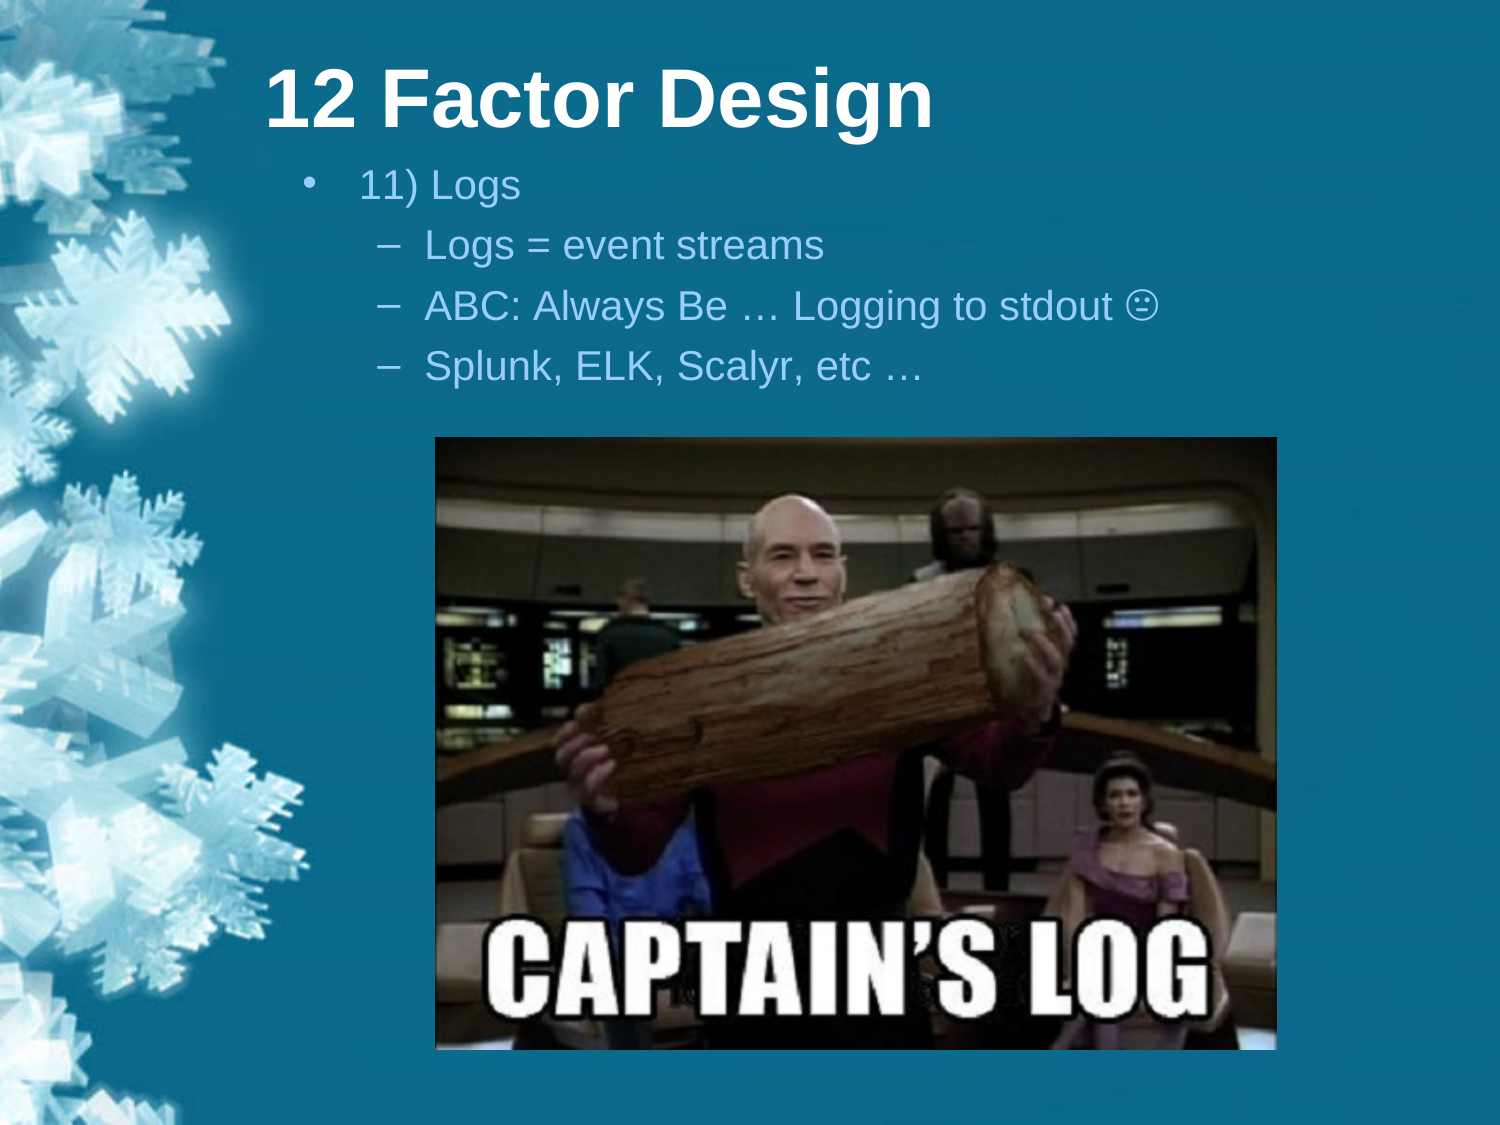

# 12 Factor Design
11) Logs
Logs = event streams
ABC: Always Be … Logging to stdout 
Splunk, ELK, Scalyr, etc …